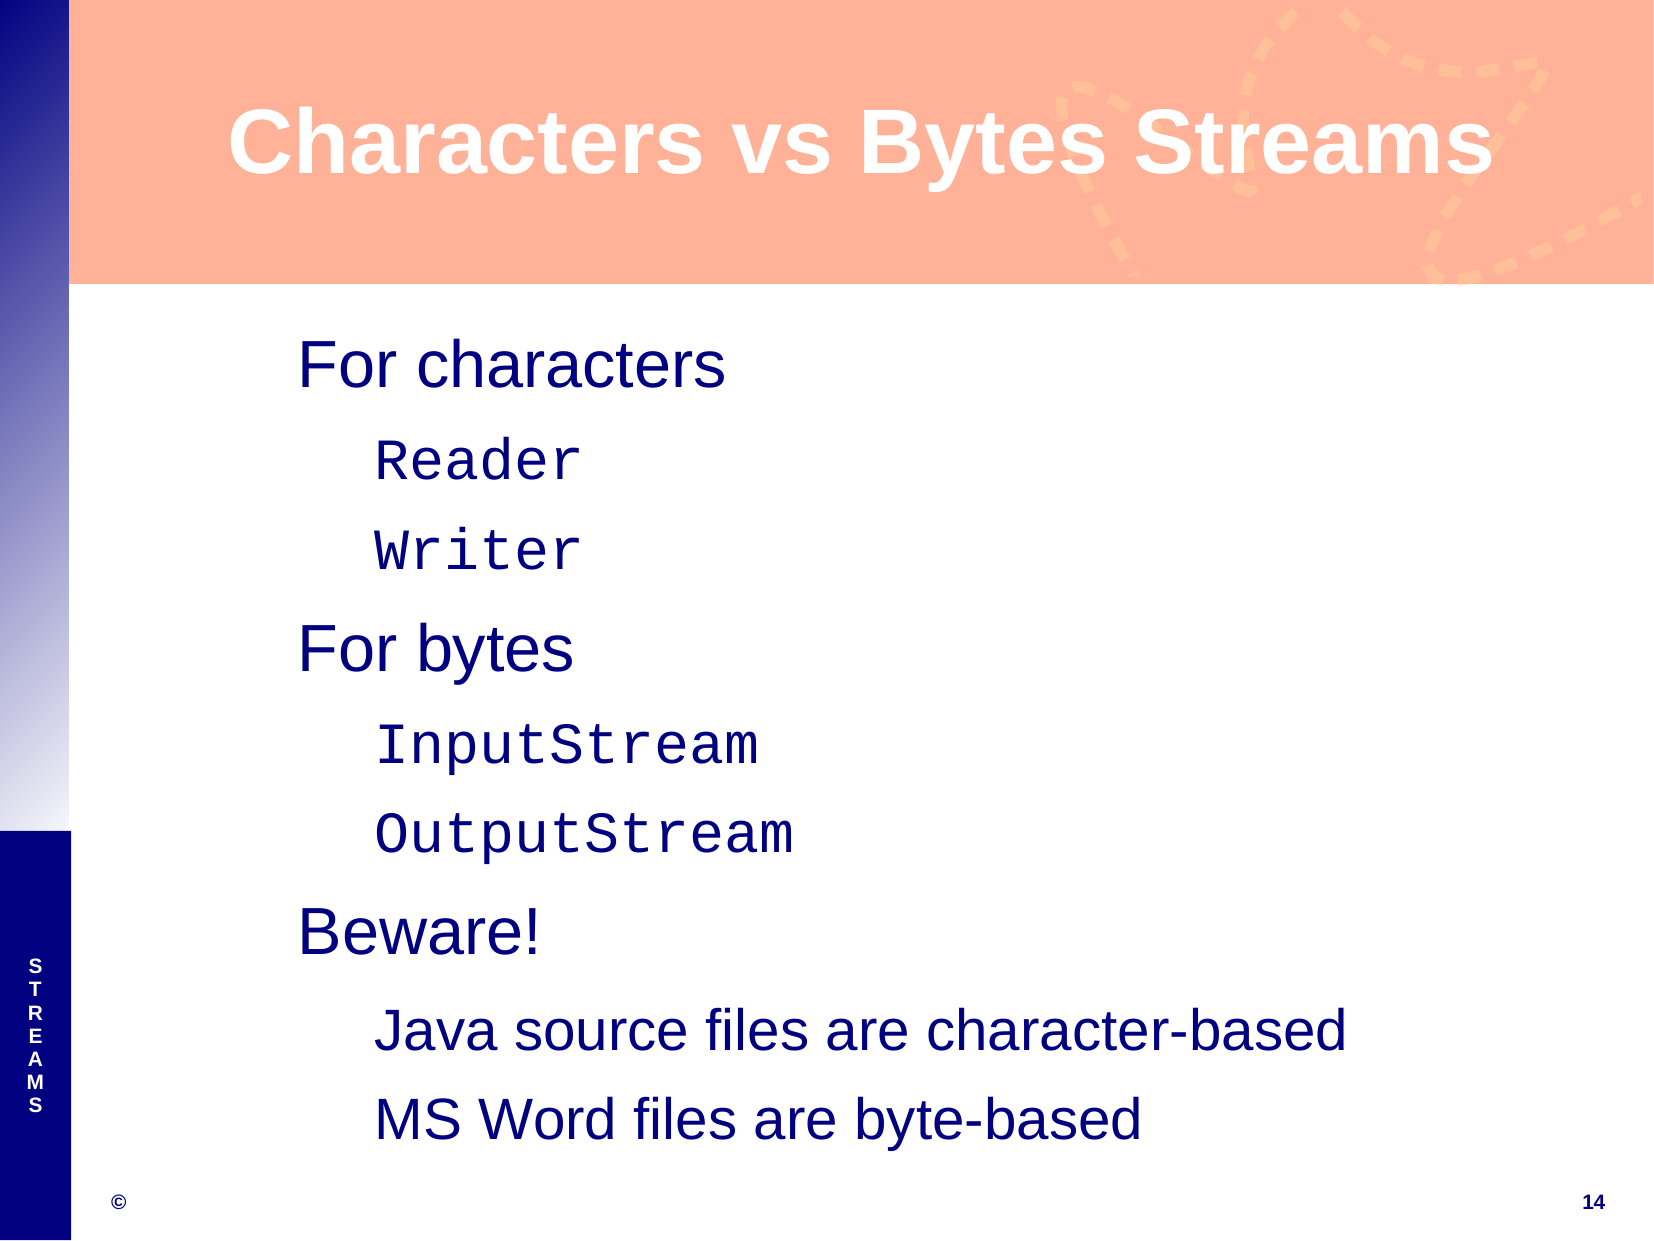

Characters vs Bytes Streams
# For characters
Reader
Writer
For bytes
InputStream
OutputStream
Beware!
Java source files are character-based
MS Word files are byte-based
S
T
R
E
A
M
S